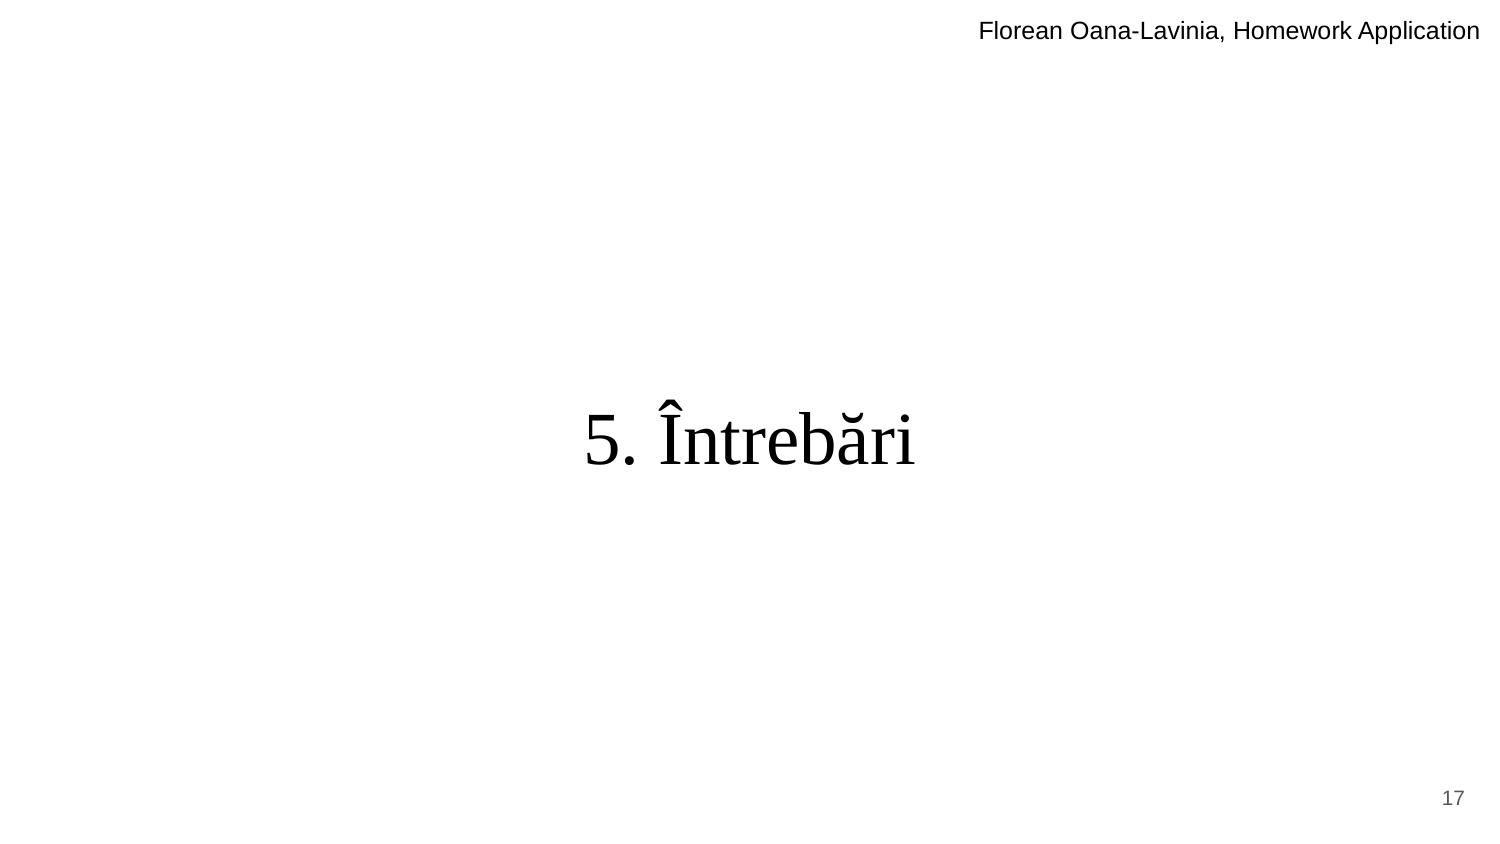

Florean Oana-Lavinia, Homework Application
# 5. Întrebări